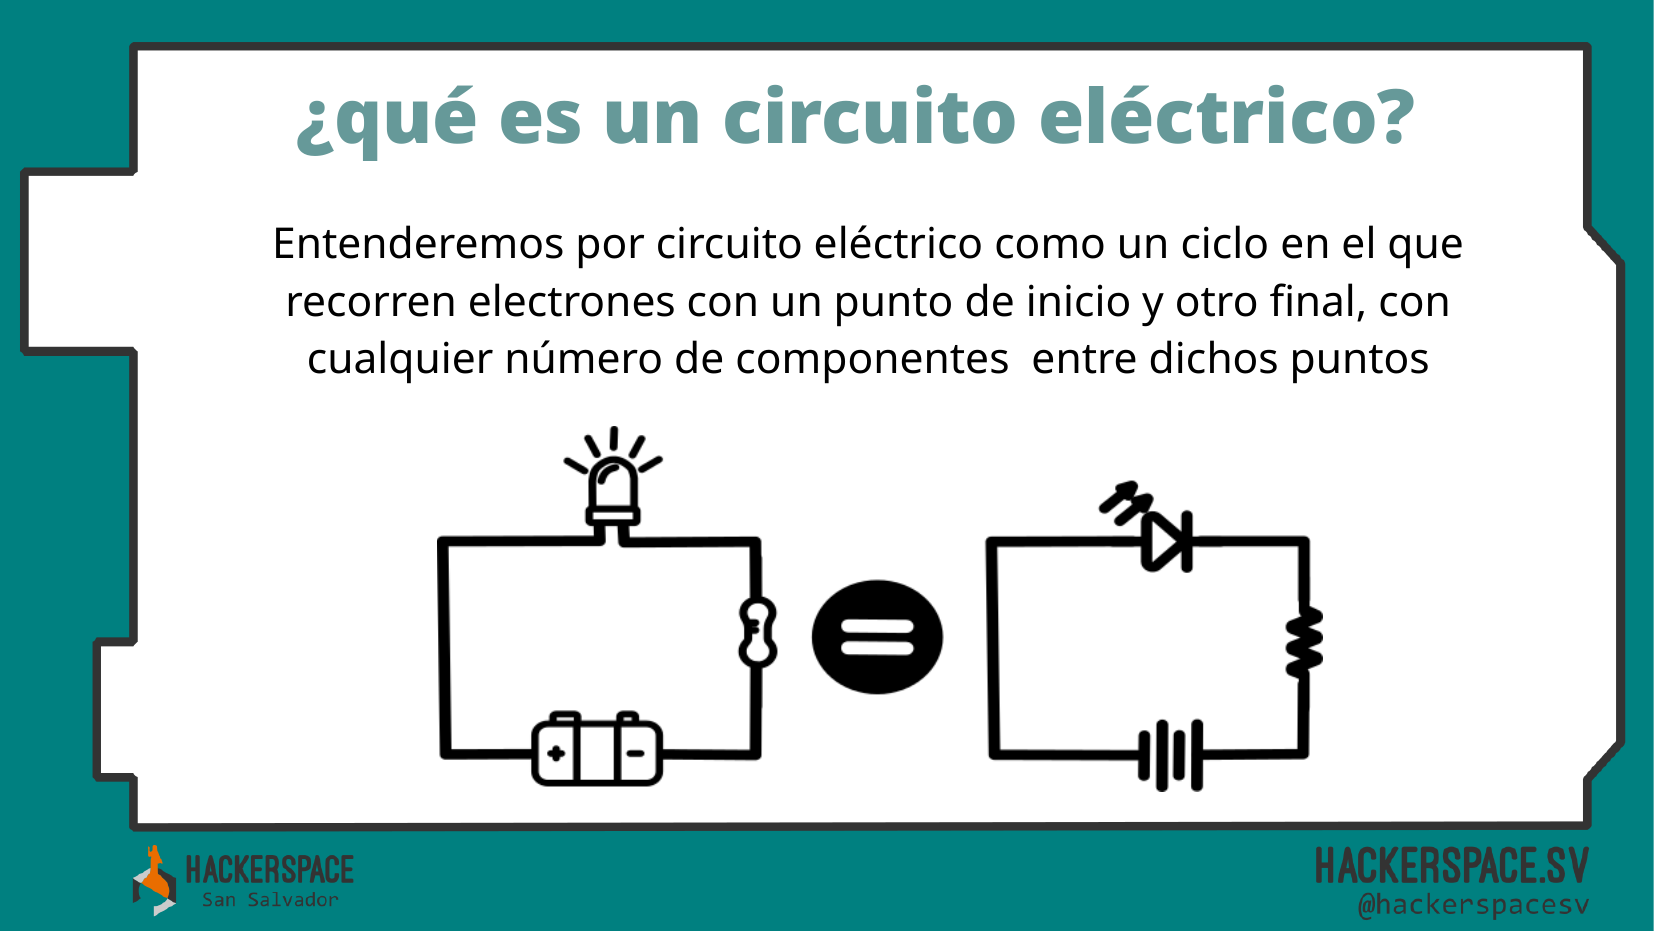

# ¿qué es un circuito eléctrico?
Entenderemos por circuito eléctrico como un ciclo en el que recorren electrones con un punto de inicio y otro final, con cualquier número de componentes entre dichos puntos